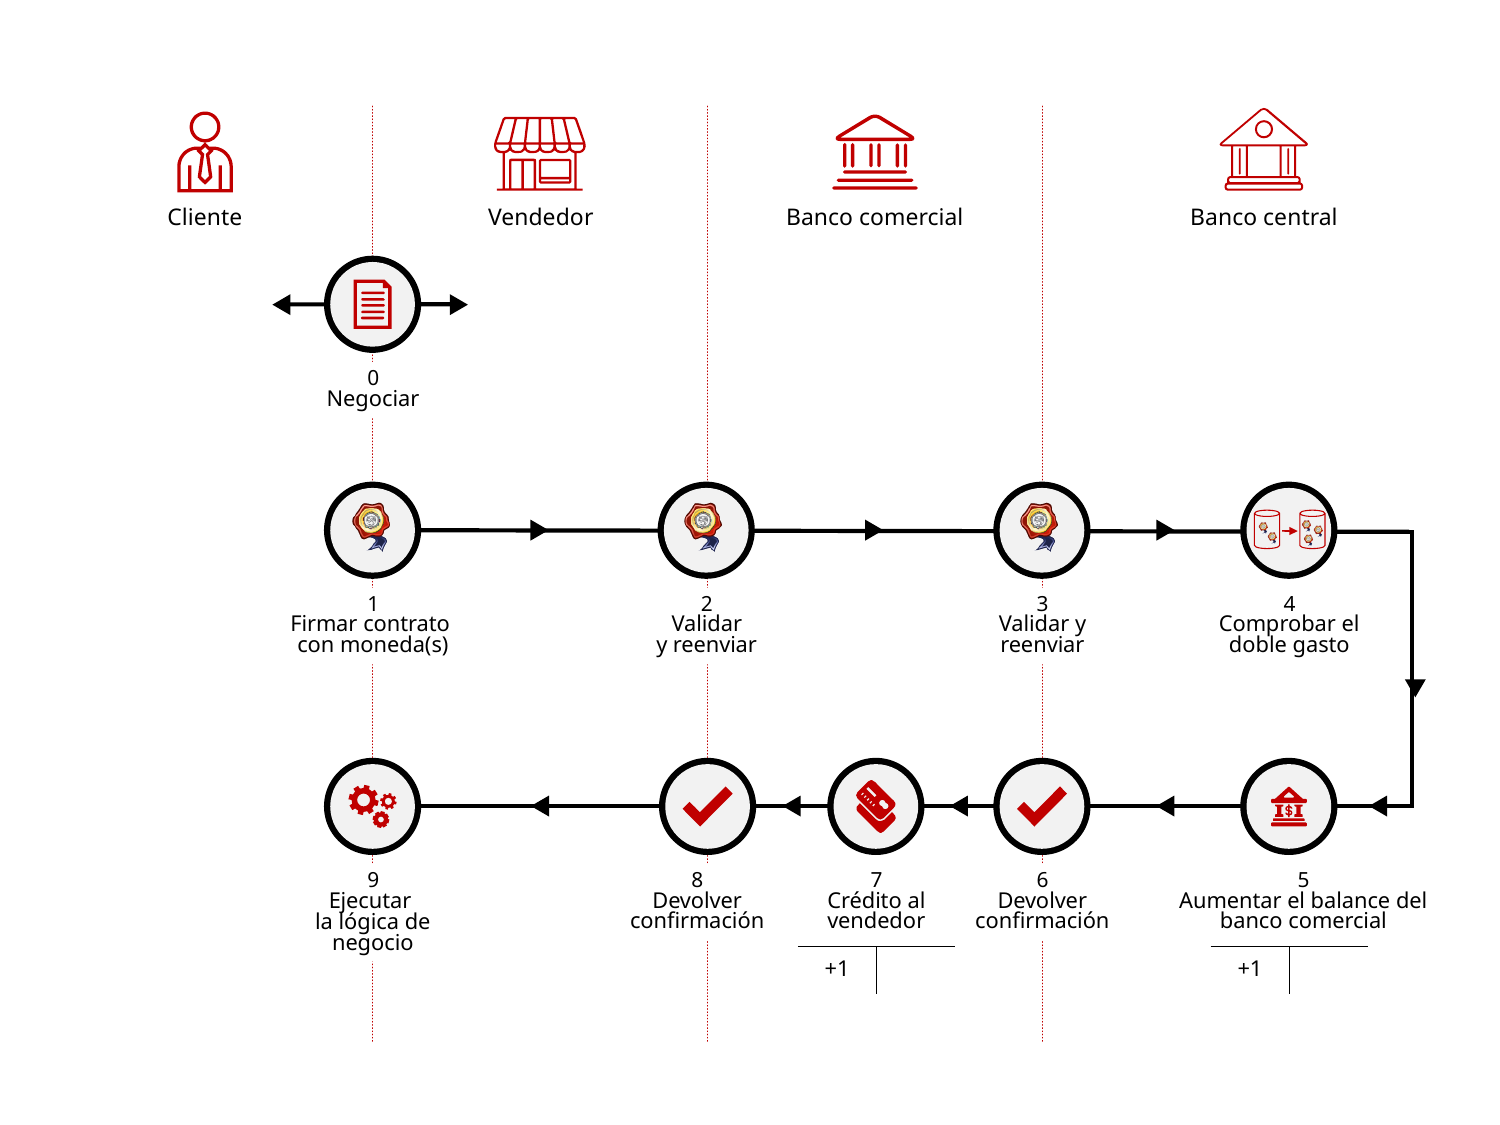

Cliente
Vendedor
Banco comercial
Banco central
0
Negociar
1
Firmar contrato
con moneda(s)
2
Validar
y reenviar
3
Validar y reenviar
4
Comprobar el doble gasto
9
Ejecutar
la lógica de negocio
8
Devolver confirmación
7
Crédito al
vendedor
6
Devolver confirmación
5
Aumentar el balance del banco comercial
+1
+1